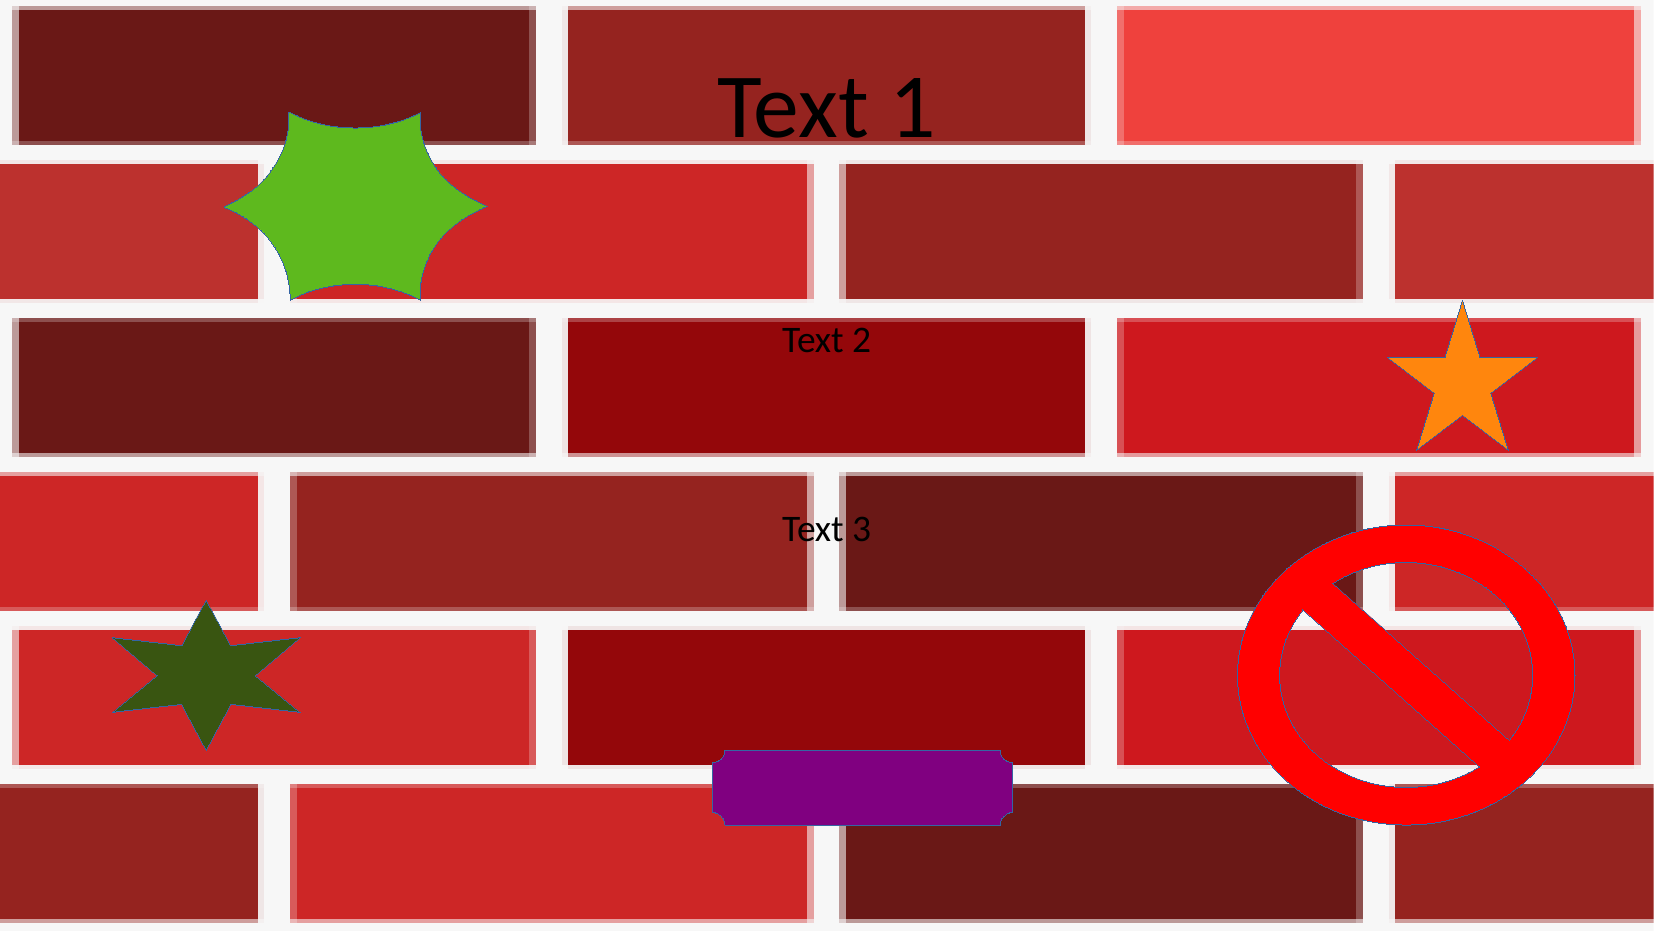

# Text 1
Text 2
Text 3